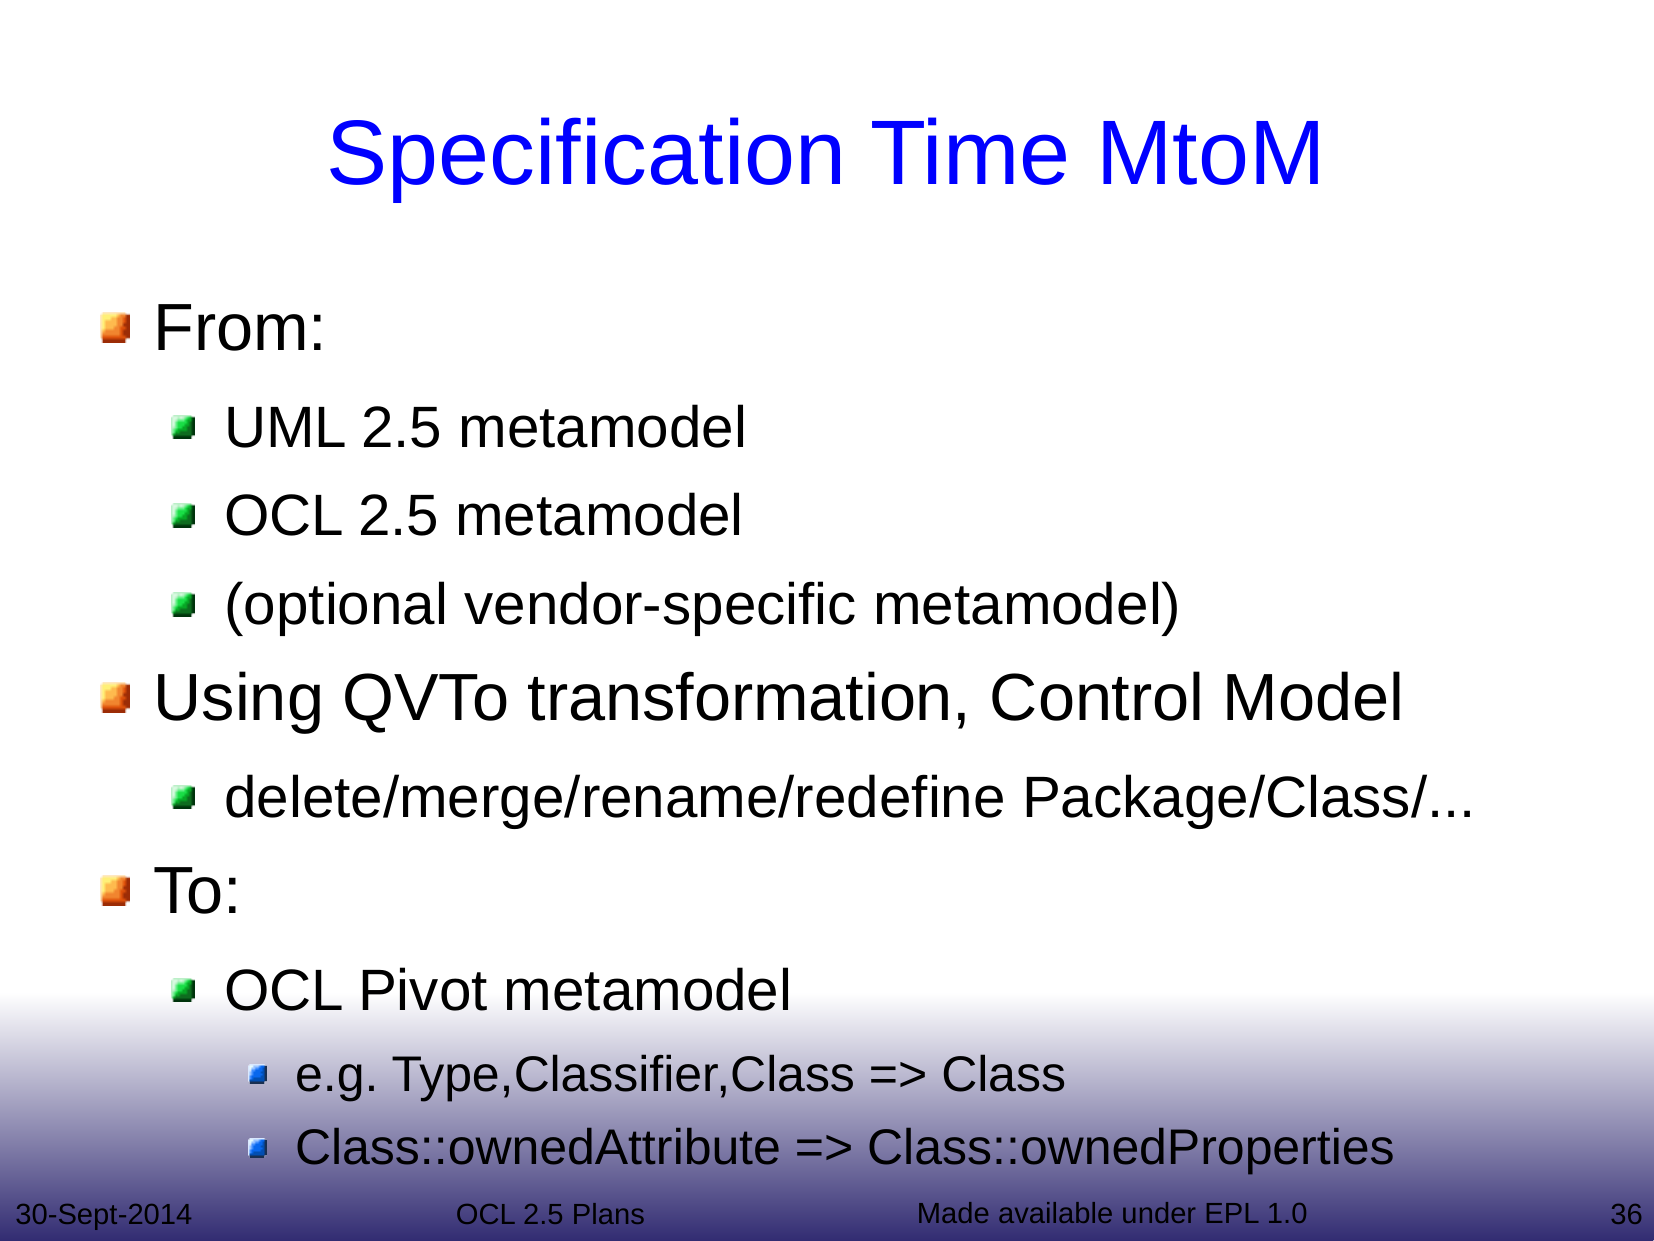

# Specification Time MtoM
From:
UML 2.5 metamodel
OCL 2.5 metamodel
(optional vendor-specific metamodel)
Using QVTo transformation, Control Model
delete/merge/rename/redefine Package/Class/...
To:
OCL Pivot metamodel
e.g. Type,Classifier,Class => Class
Class::ownedAttribute => Class::ownedProperties
30-Sept-2014
OCL 2.5 Plans
36